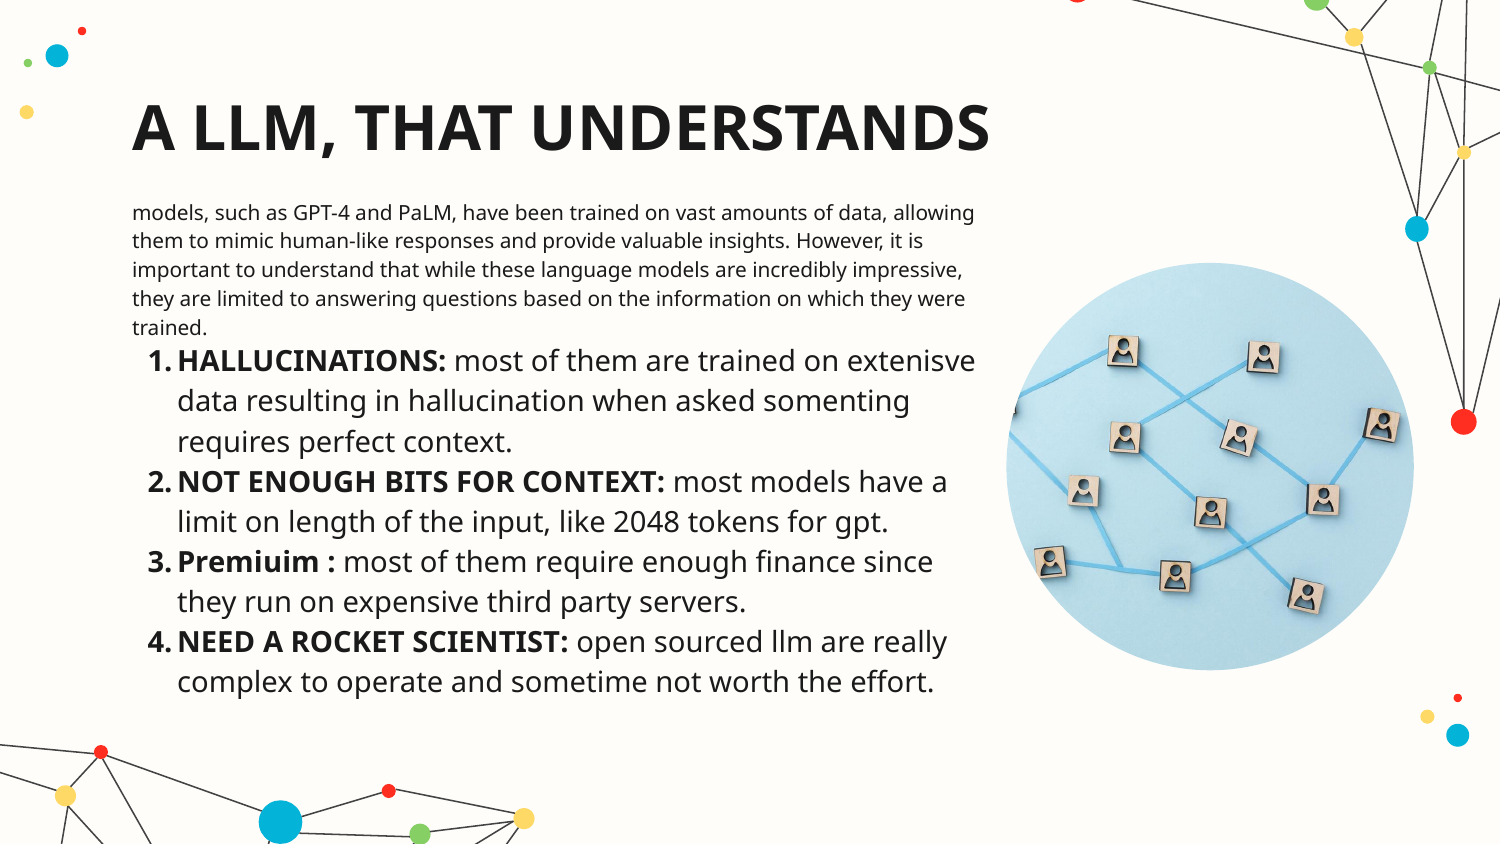

# A LLM, THAT UNDERSTANDS
models, such as GPT-4 and PaLM, have been trained on vast amounts of data, allowing them to mimic human-like responses and provide valuable insights. However, it is important to understand that while these language models are incredibly impressive, they are limited to answering questions based on the information on which they were trained.
HALLUCINATIONS: most of them are trained on extenisve data resulting in hallucination when asked somenting requires perfect context.
NOT ENOUGH BITS FOR CONTEXT: most models have a limit on length of the input, like 2048 tokens for gpt.
Premiuim : most of them require enough finance since they run on expensive third party servers.
NEED A ROCKET SCIENTIST: open sourced llm are really complex to operate and sometime not worth the effort.